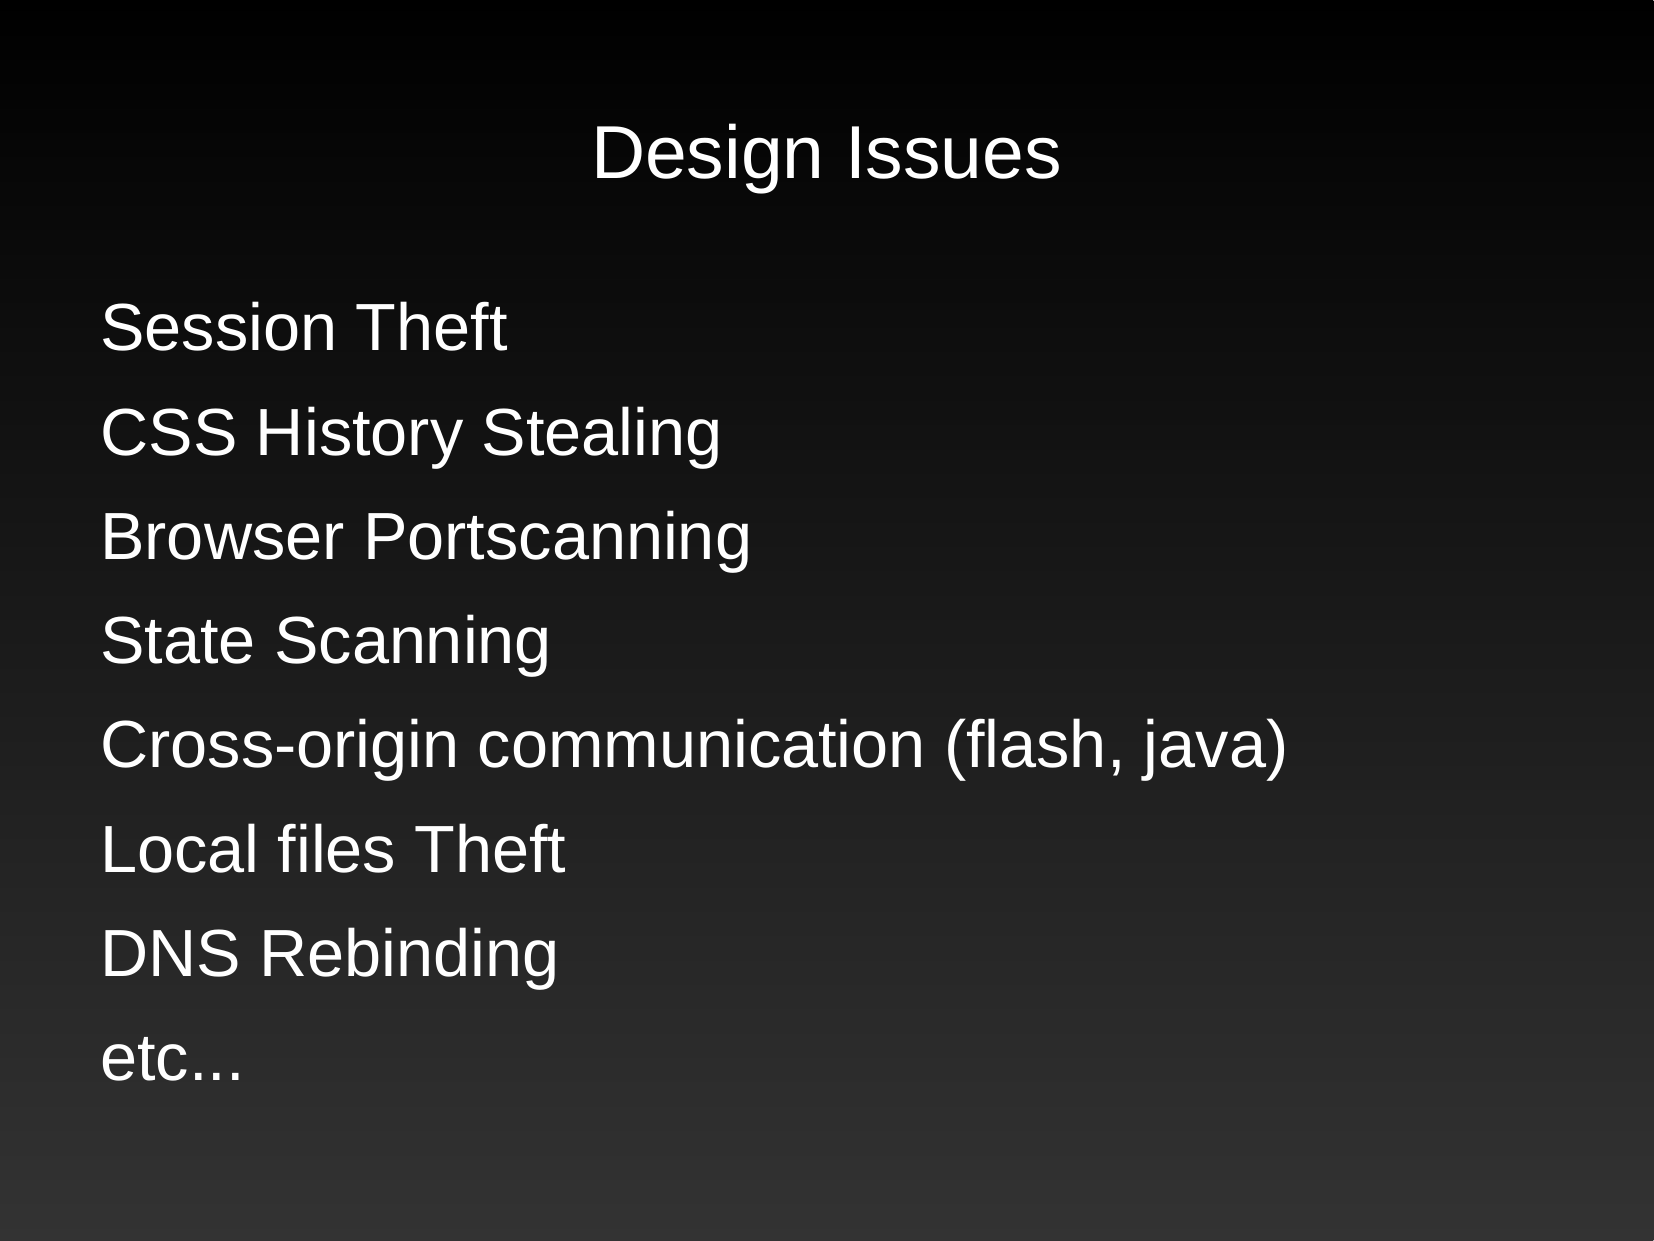

# Design Issues
Session Theft
CSS History Stealing
Browser Portscanning
State Scanning
Cross-origin communication (flash, java)
Local files Theft
DNS Rebinding
etc...